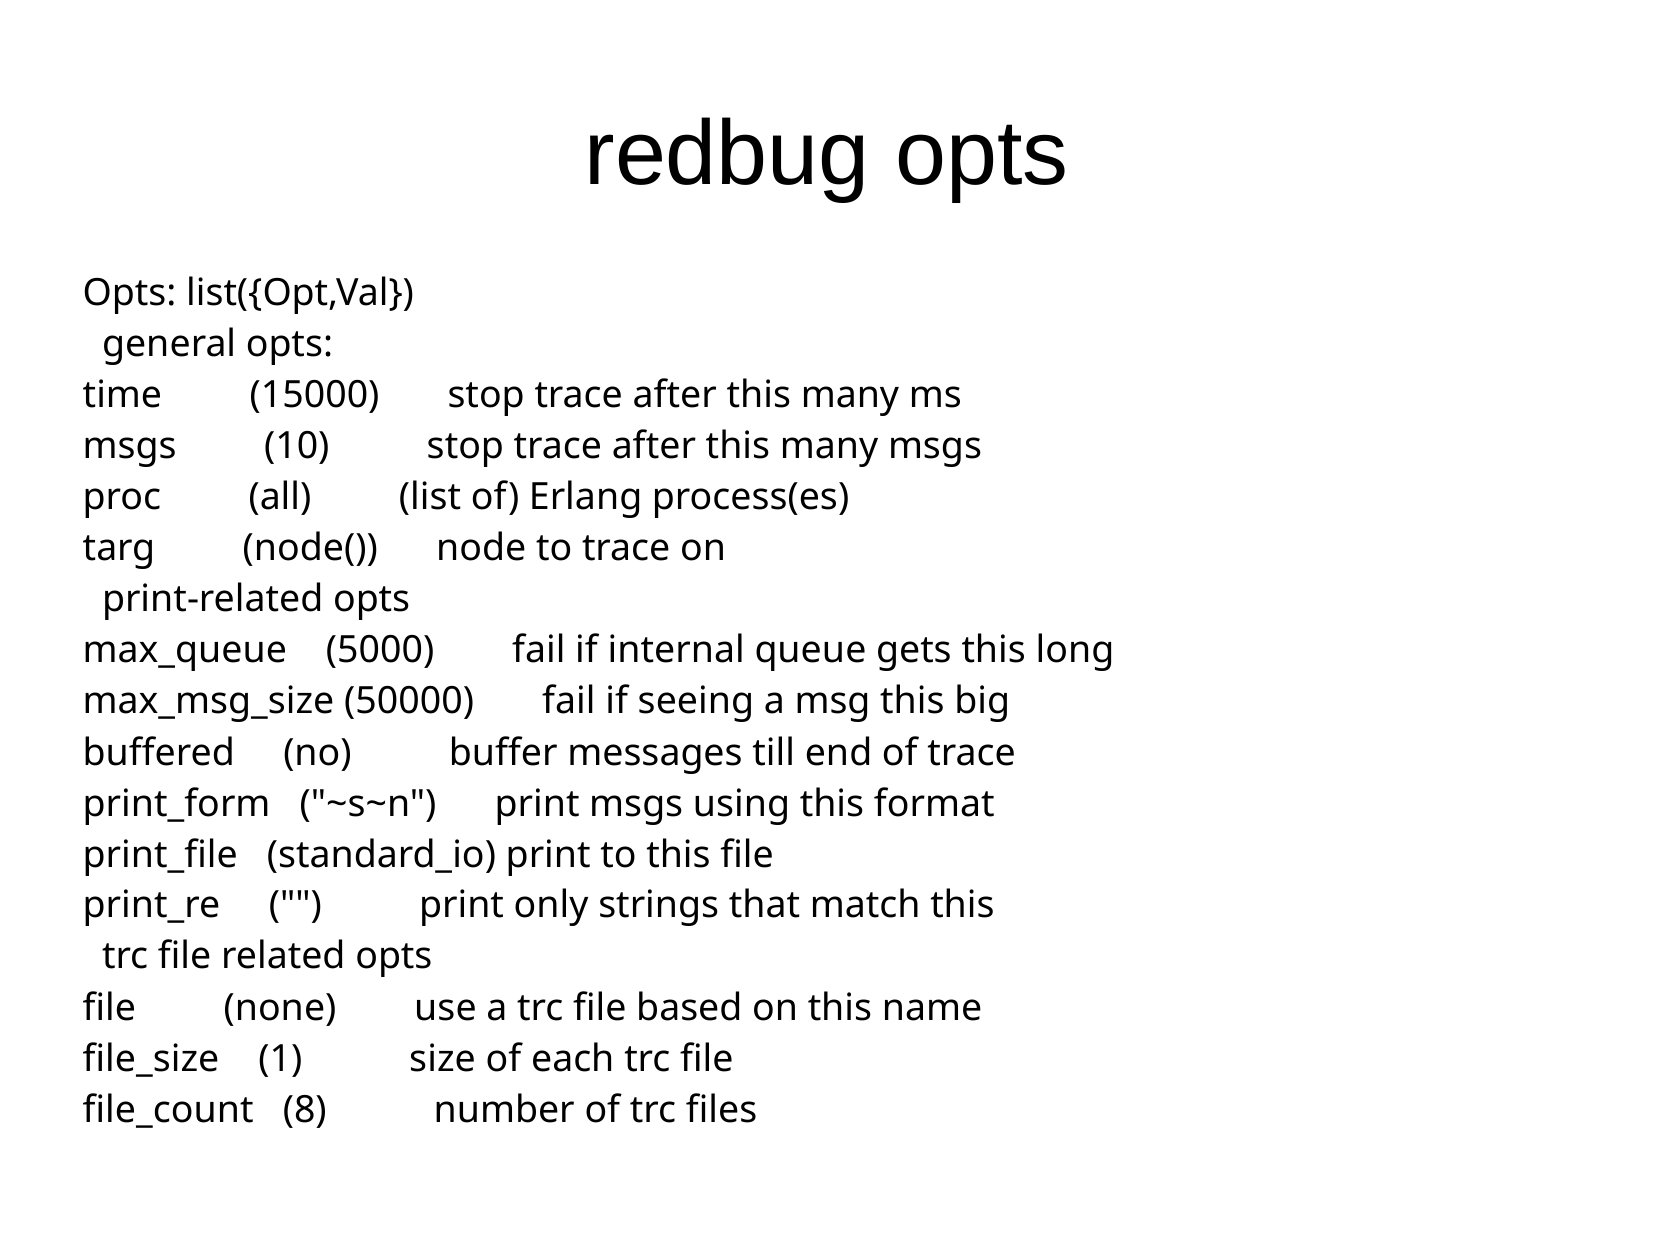

# redbug opts
Opts: list({Opt,Val})
 general opts:
time (15000) stop trace after this many ms
msgs (10) stop trace after this many msgs
proc (all) (list of) Erlang process(es)
targ (node()) node to trace on
 print-related opts
max_queue (5000) fail if internal queue gets this long
max_msg_size (50000) fail if seeing a msg this big
buffered (no) buffer messages till end of trace
print_form ("~s~n") print msgs using this format
print_file (standard_io) print to this file
print_re ("") print only strings that match this
 trc file related opts
file (none) use a trc file based on this name
file_size (1) size of each trc file
file_count (8) number of trc files